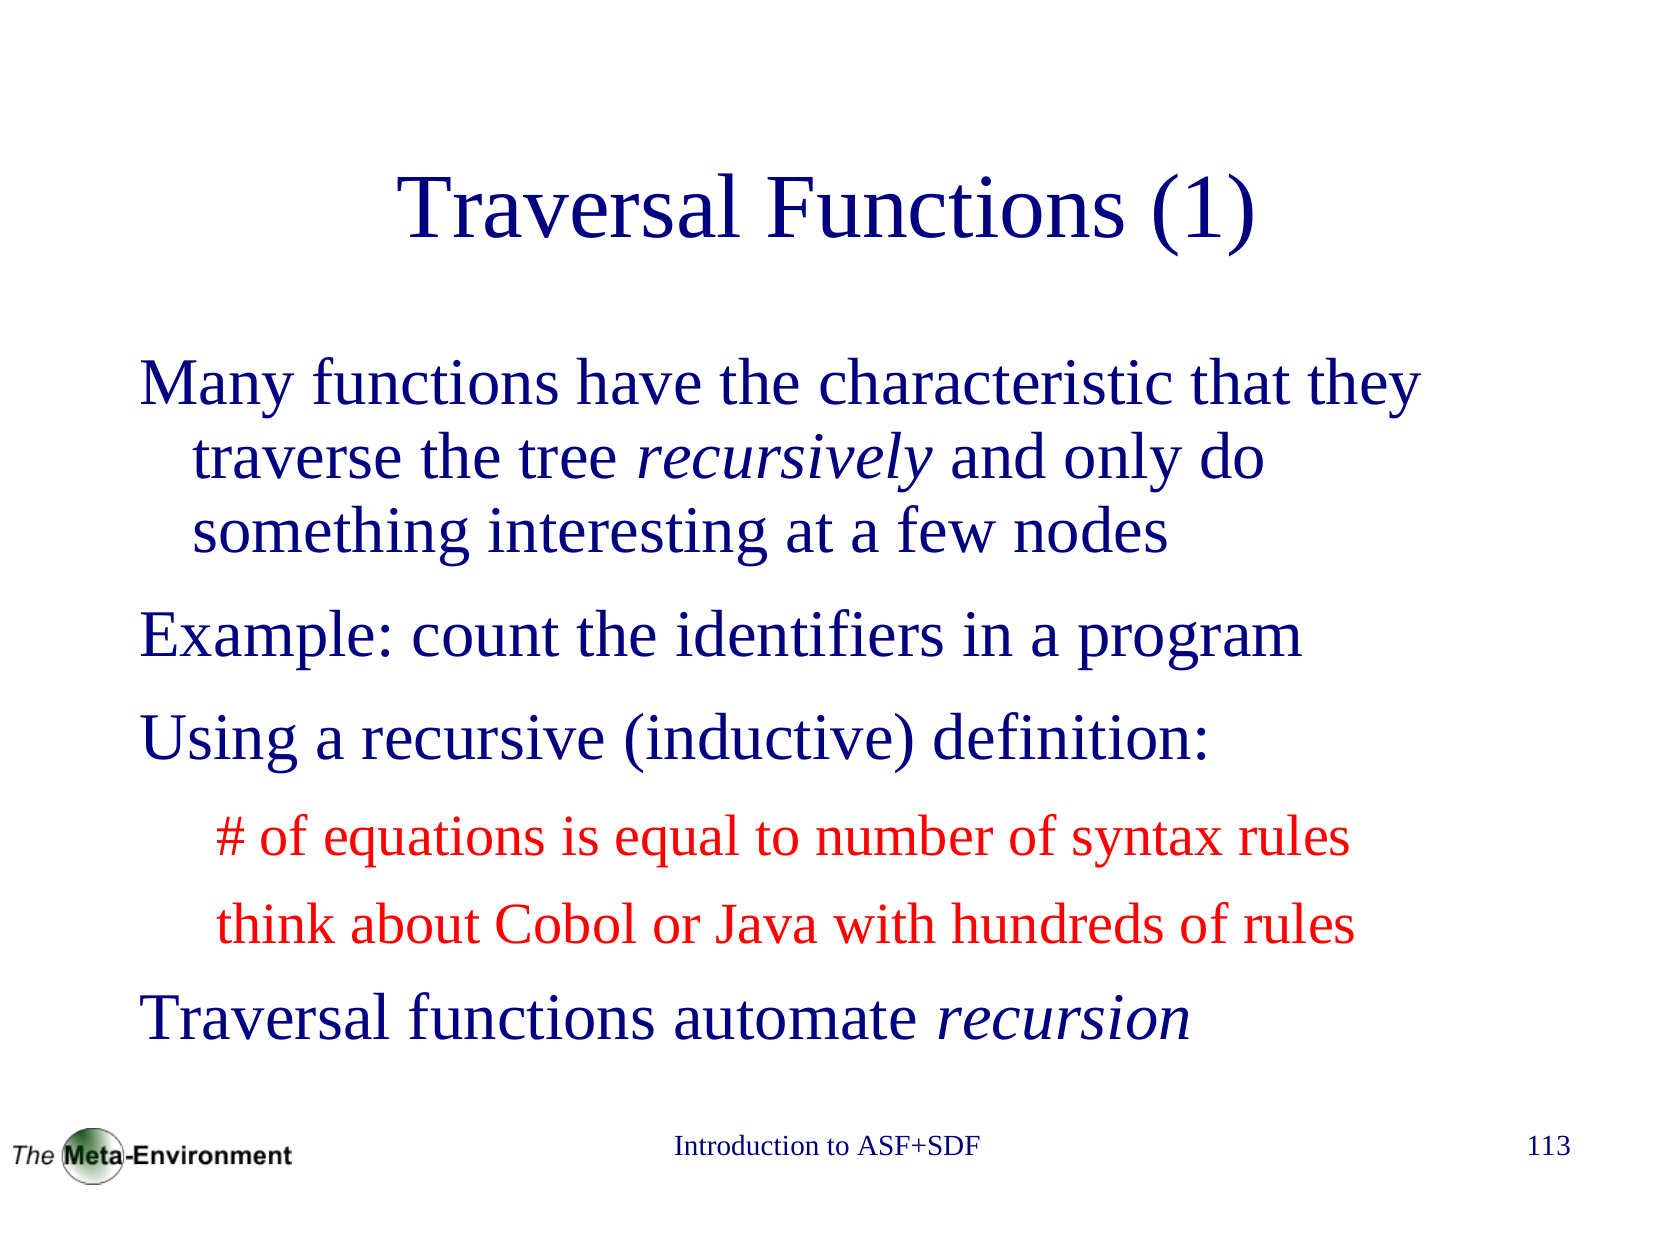

# Traversal Functions (1)
Many functions have the characteristic that they traverse the tree recursively and only do something interesting at a few nodes
Example: count the identifiers in a program
Using a recursive (inductive) definition:
# of equations is equal to number of syntax rules
think about Cobol or Java with hundreds of rules
Traversal functions automate recursion
113